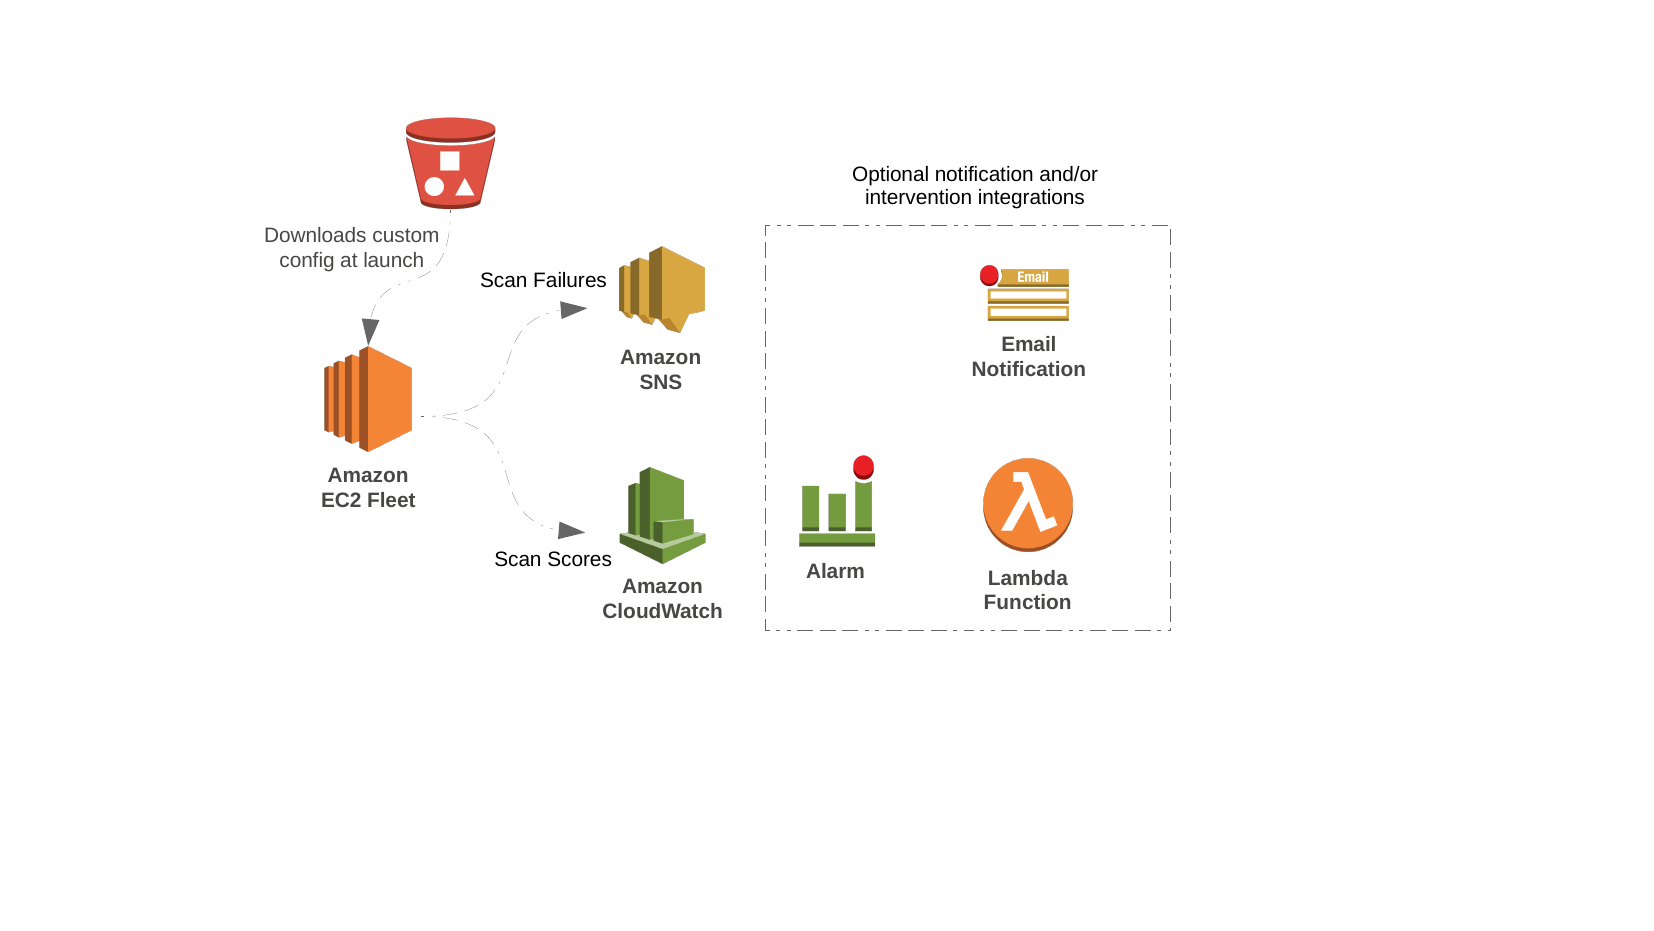

Optional notification and/or intervention integrations
Downloads custom config at launch
Amazon
SNS
Scan Failures
Email Notification
Amazon EC2 Fleet
Alarm
Amazon CloudWatch
Scan Scores
Lambda Function